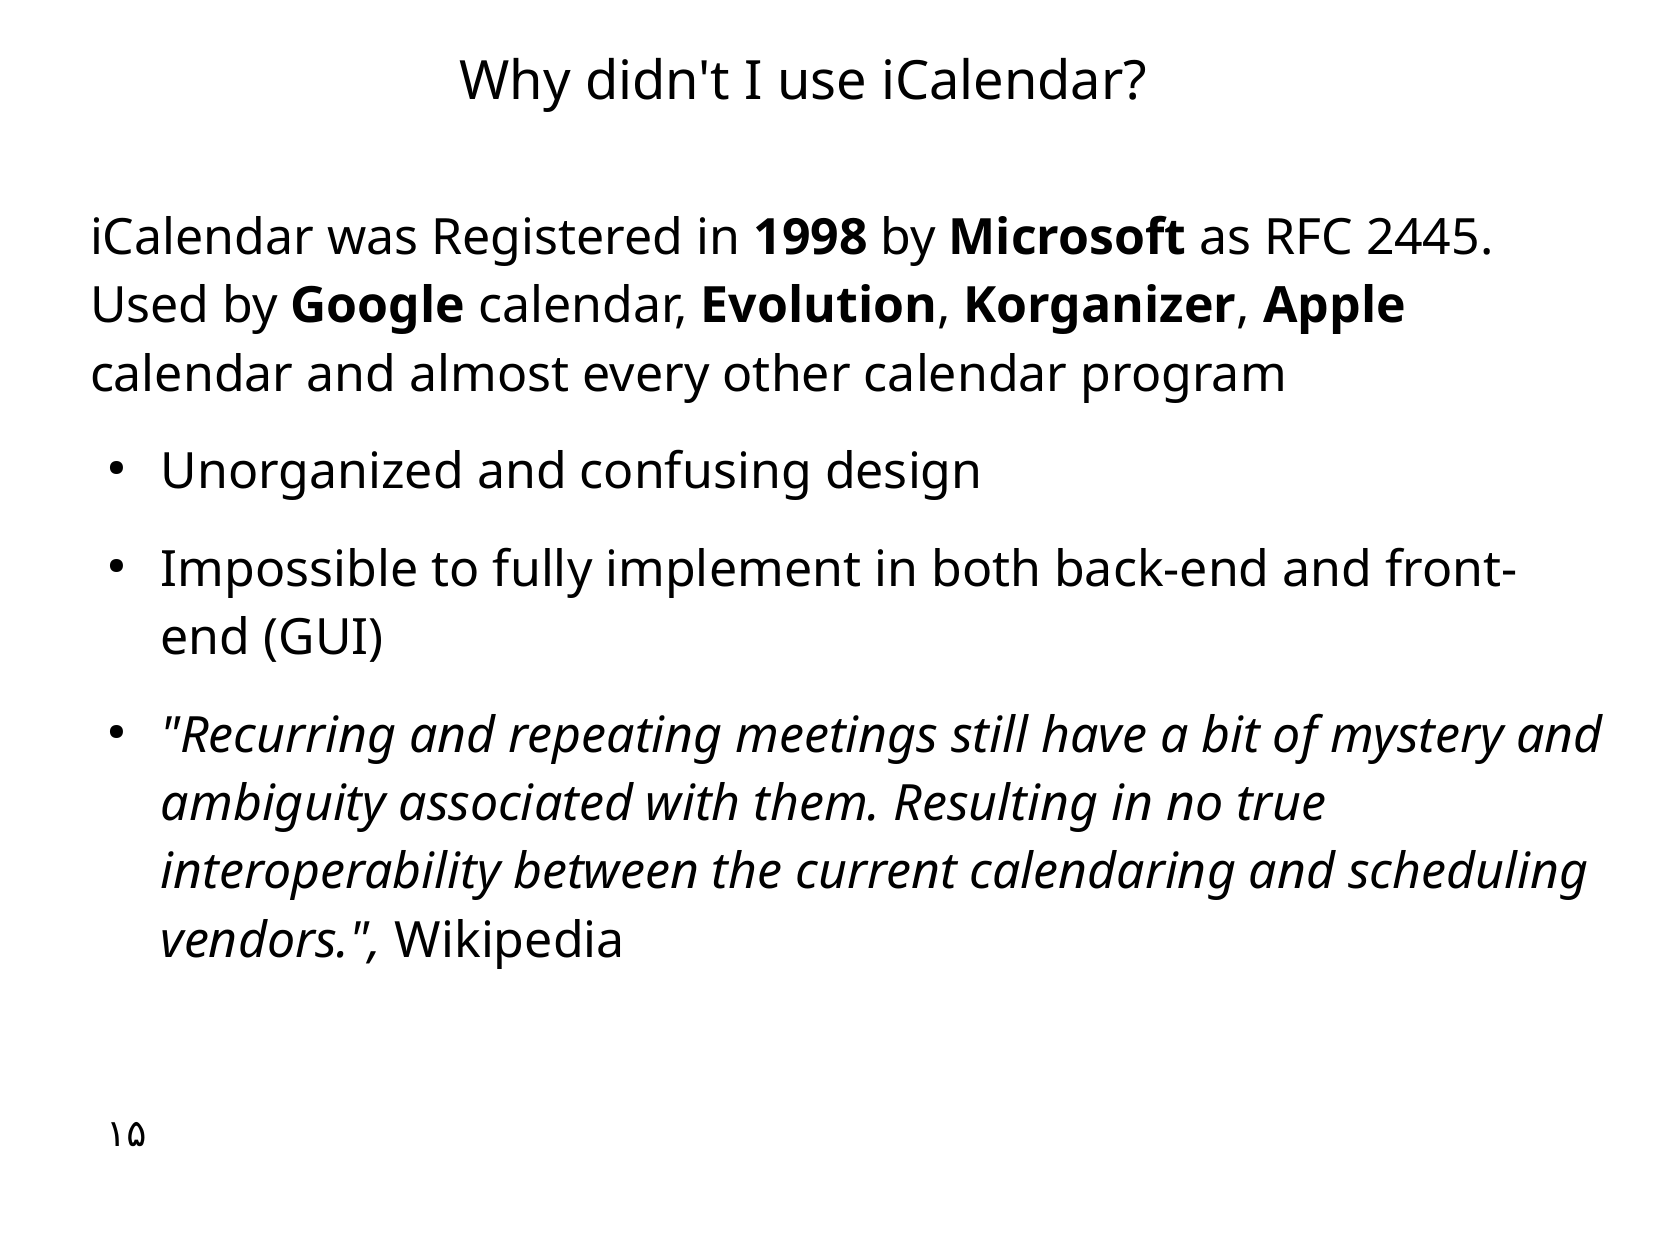

Why didn't I use iCalendar?
# iCalendar was Registered in 1998 by Microsoft as RFC 2445. Used by Google calendar, Evolution, Korganizer, Apple calendar and almost every other calendar program
Unorganized and confusing design
Impossible to fully implement in both back-end and front-end (GUI)
"Recurring and repeating meetings still have a bit of mystery and ambiguity associated with them. Resulting in no true interoperability between the current calendaring and scheduling vendors.", Wikipedia
۱۵